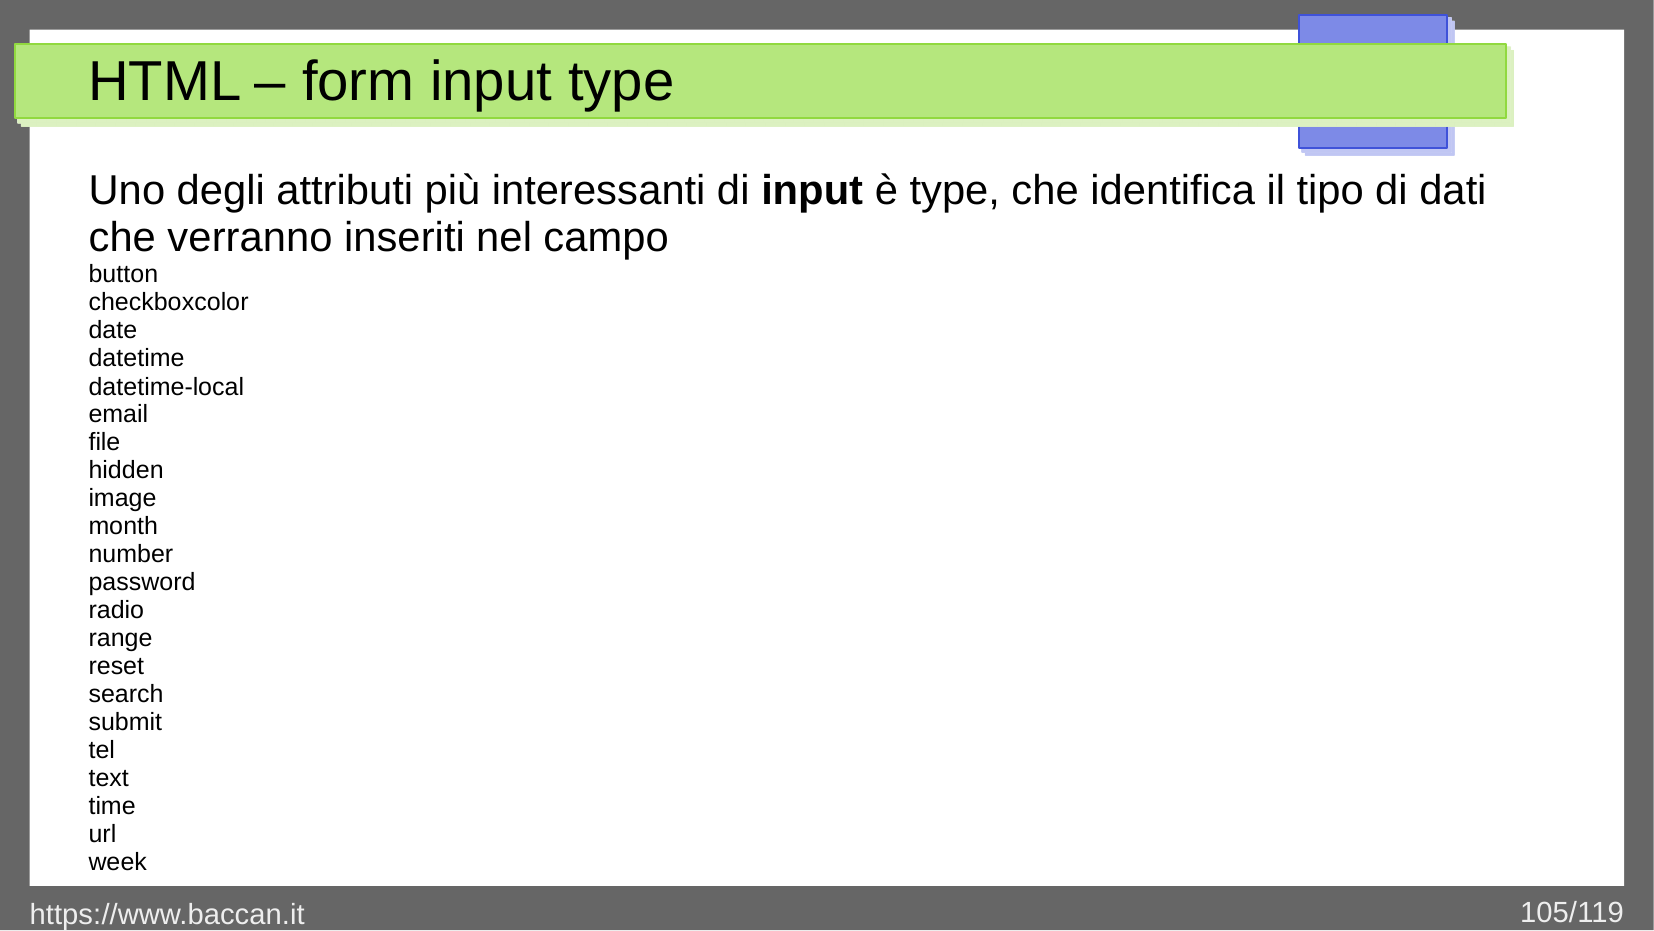

# HTML – form input type
Uno degli attributi più interessanti di input è type, che identifica il tipo di dati che verranno inseriti nel campo
button
checkboxcolor
date
datetime
datetime-local
email
file
hidden
image
month
number
password
radio
range
reset
search
submit
tel
text
time
url
week
105
https://www.baccan.it